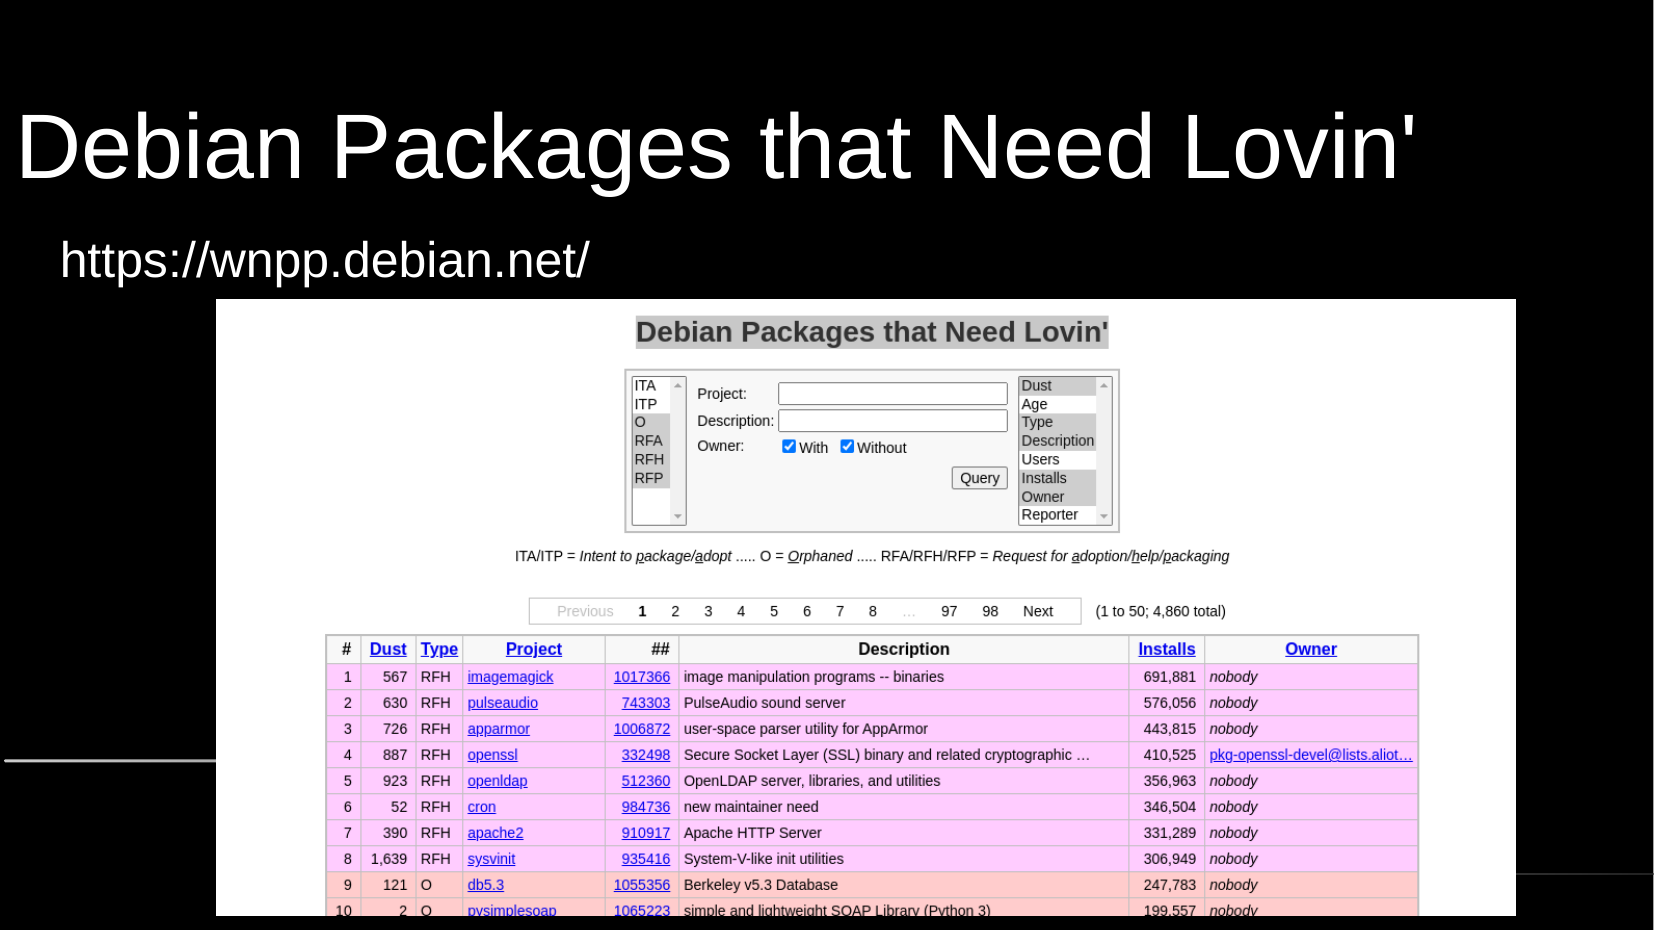

# Debian Packages that Need Lovin'
https://wnpp.debian.net/